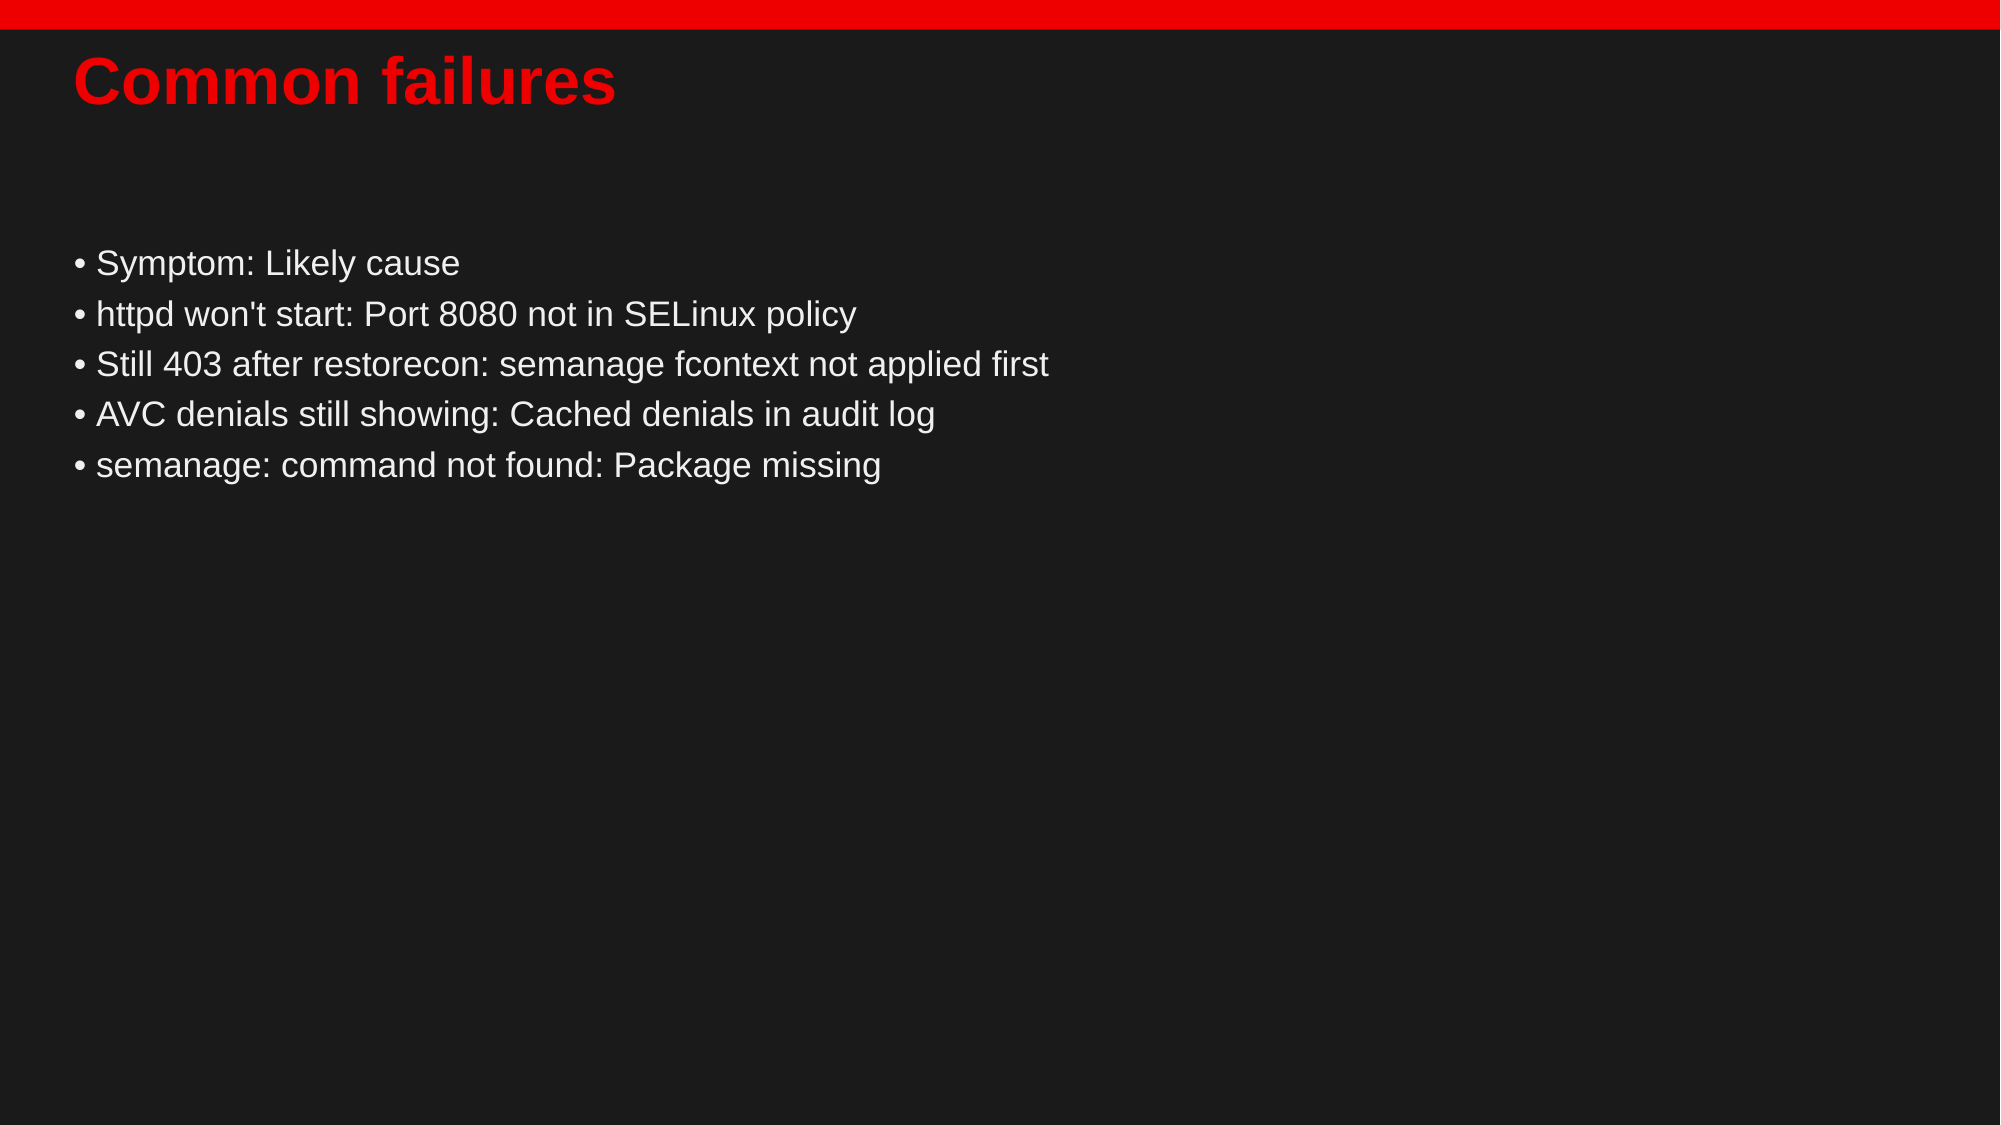

Common failures
• Symptom: Likely cause
• httpd won't start: Port 8080 not in SELinux policy
• Still 403 after restorecon: semanage fcontext not applied first
• AVC denials still showing: Cached denials in audit log
• semanage: command not found: Package missing